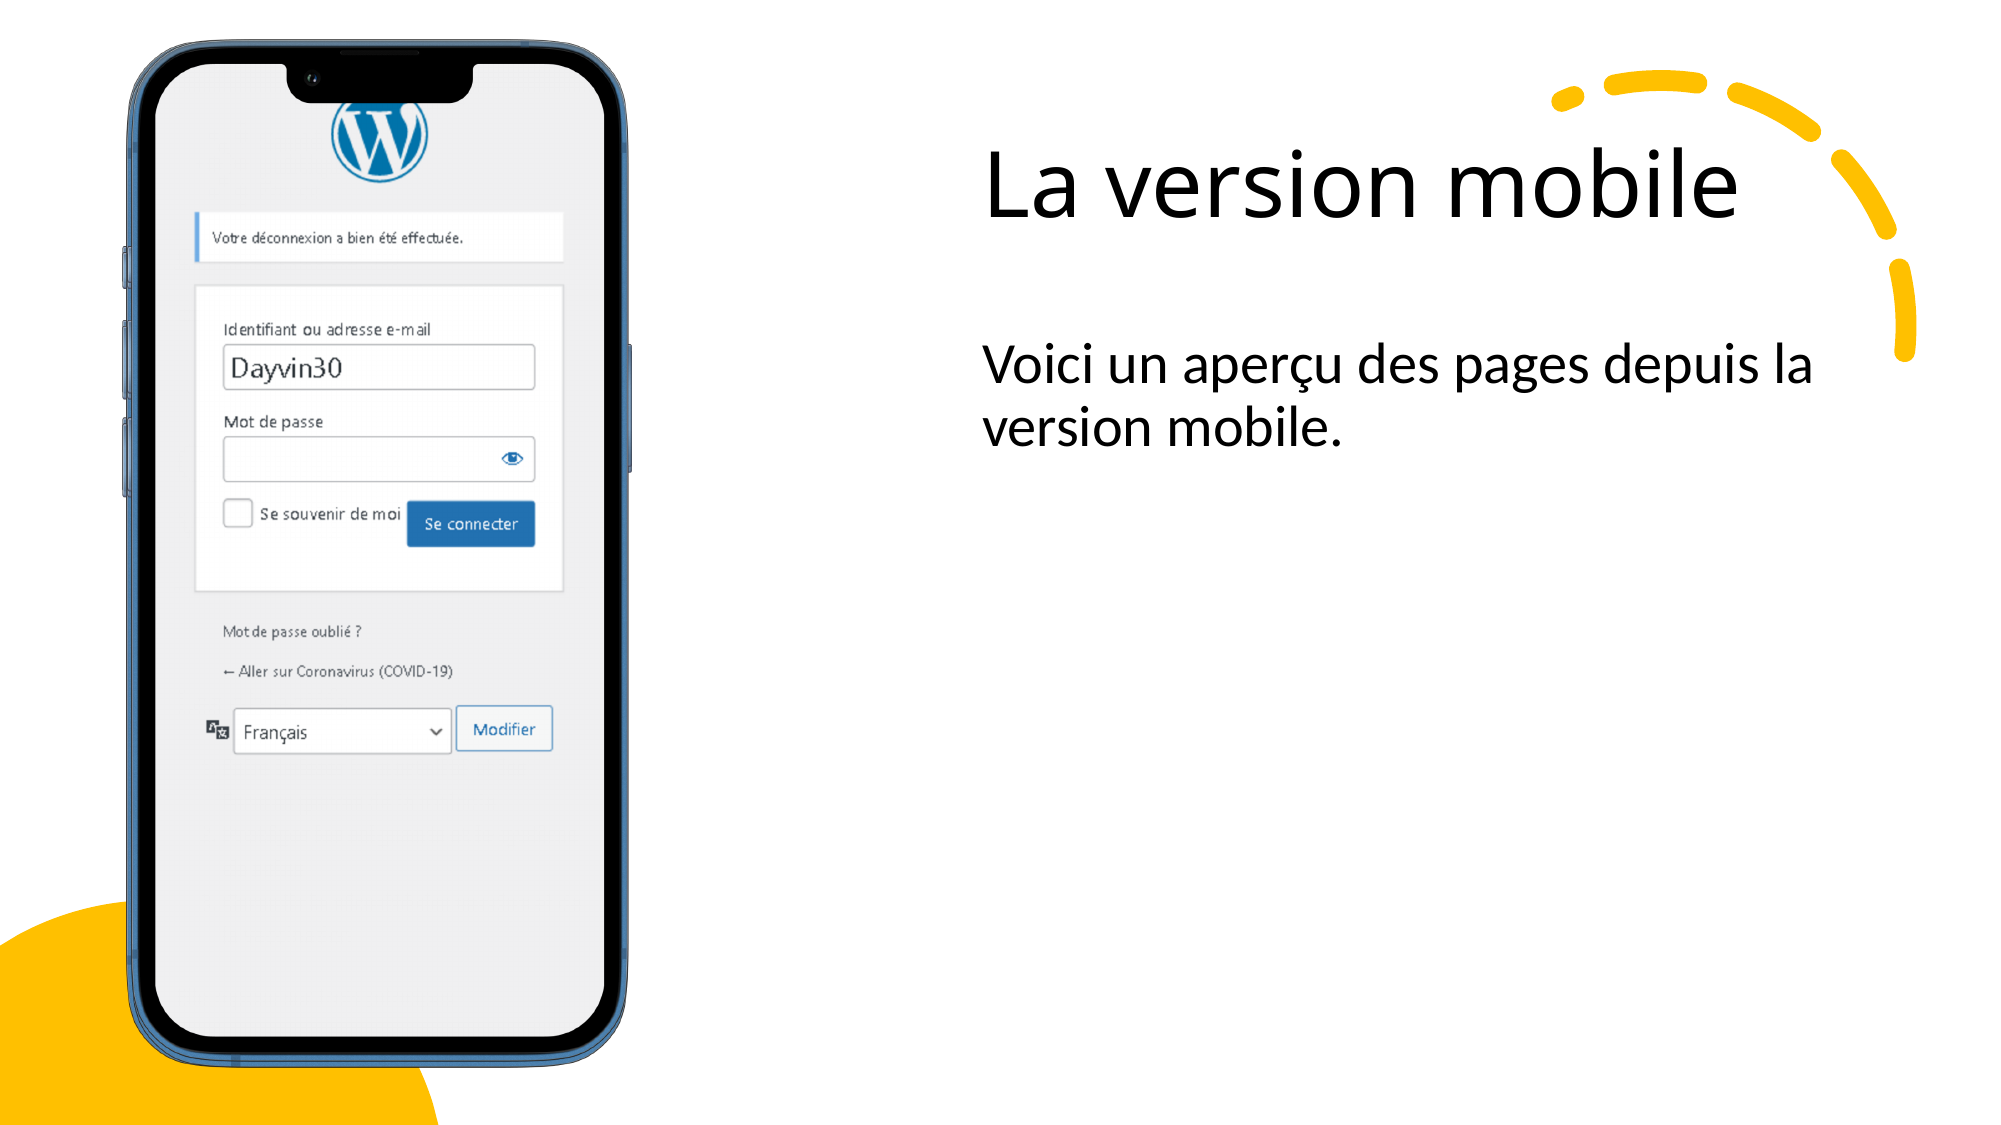

# La version mobile
Voici un aperçu des pages depuis la version mobile.